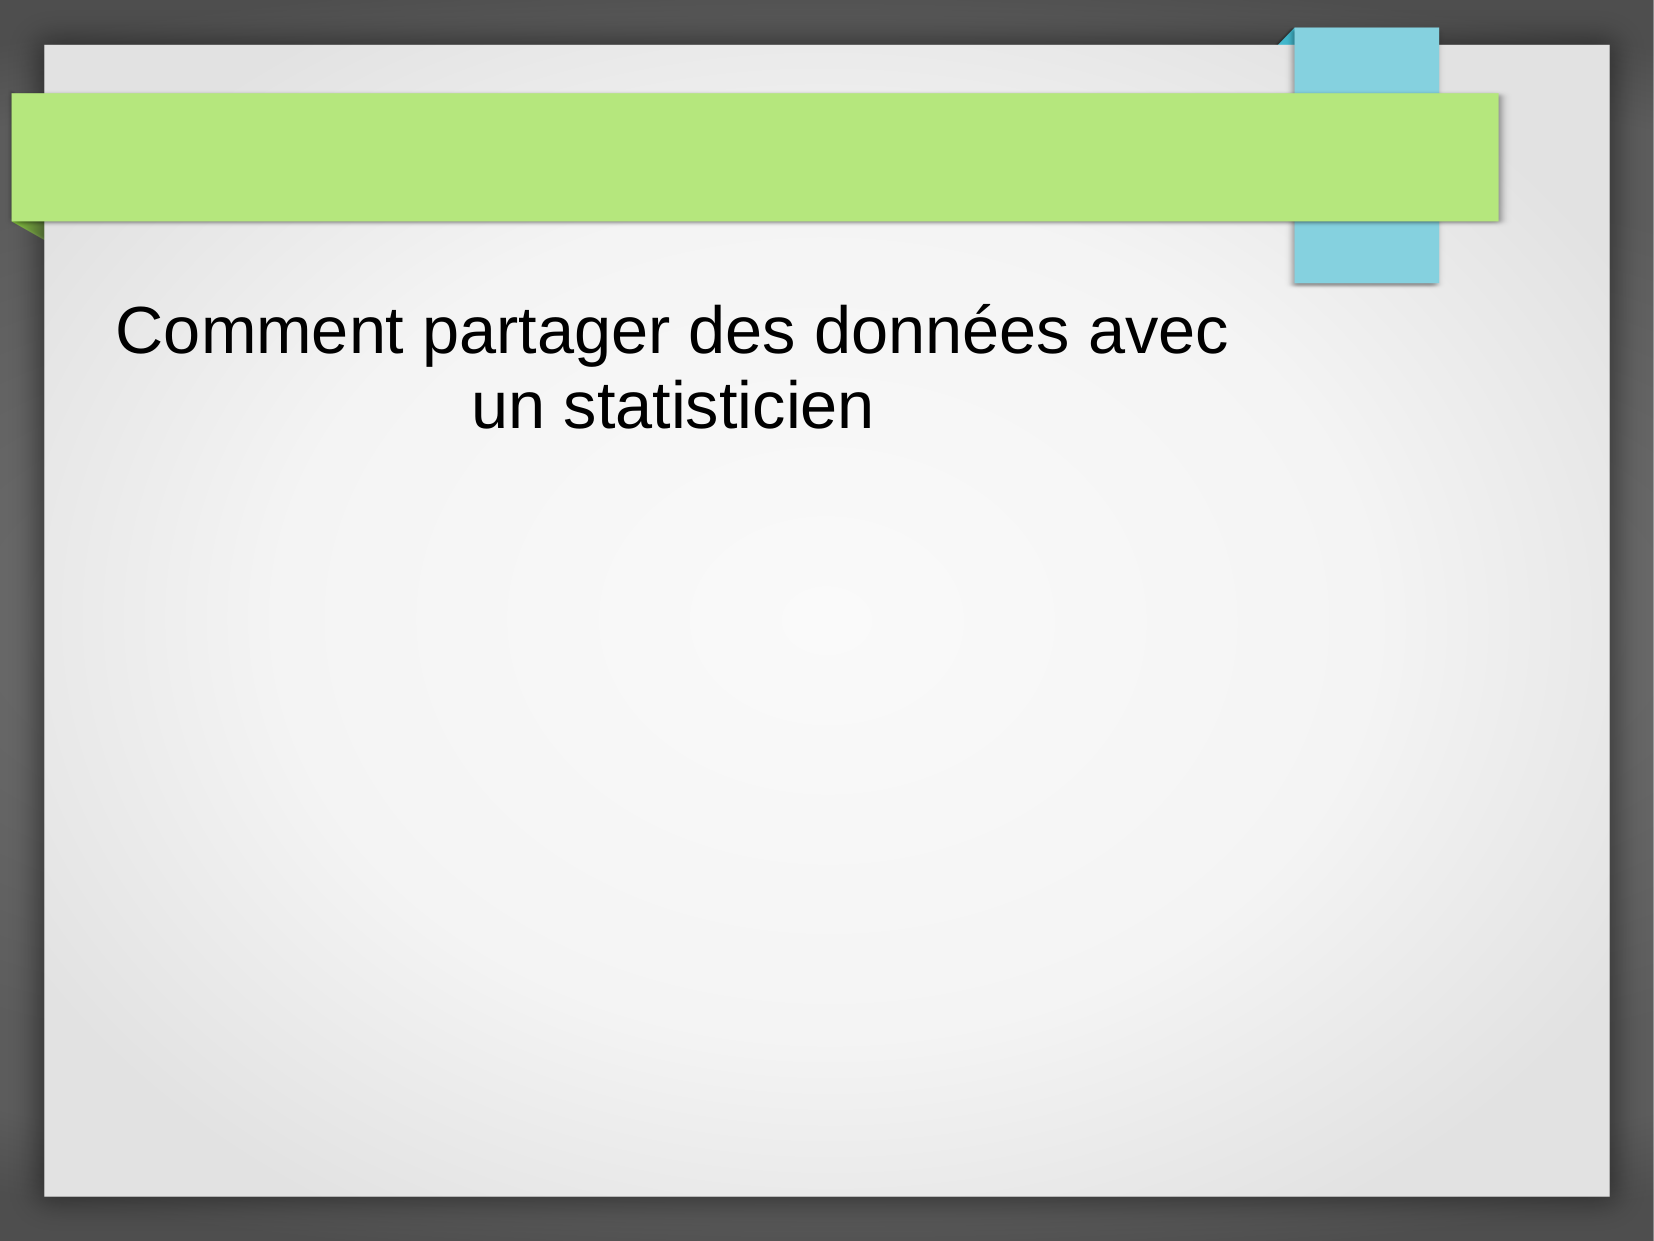

#
Comment partager des données avec un statisticien